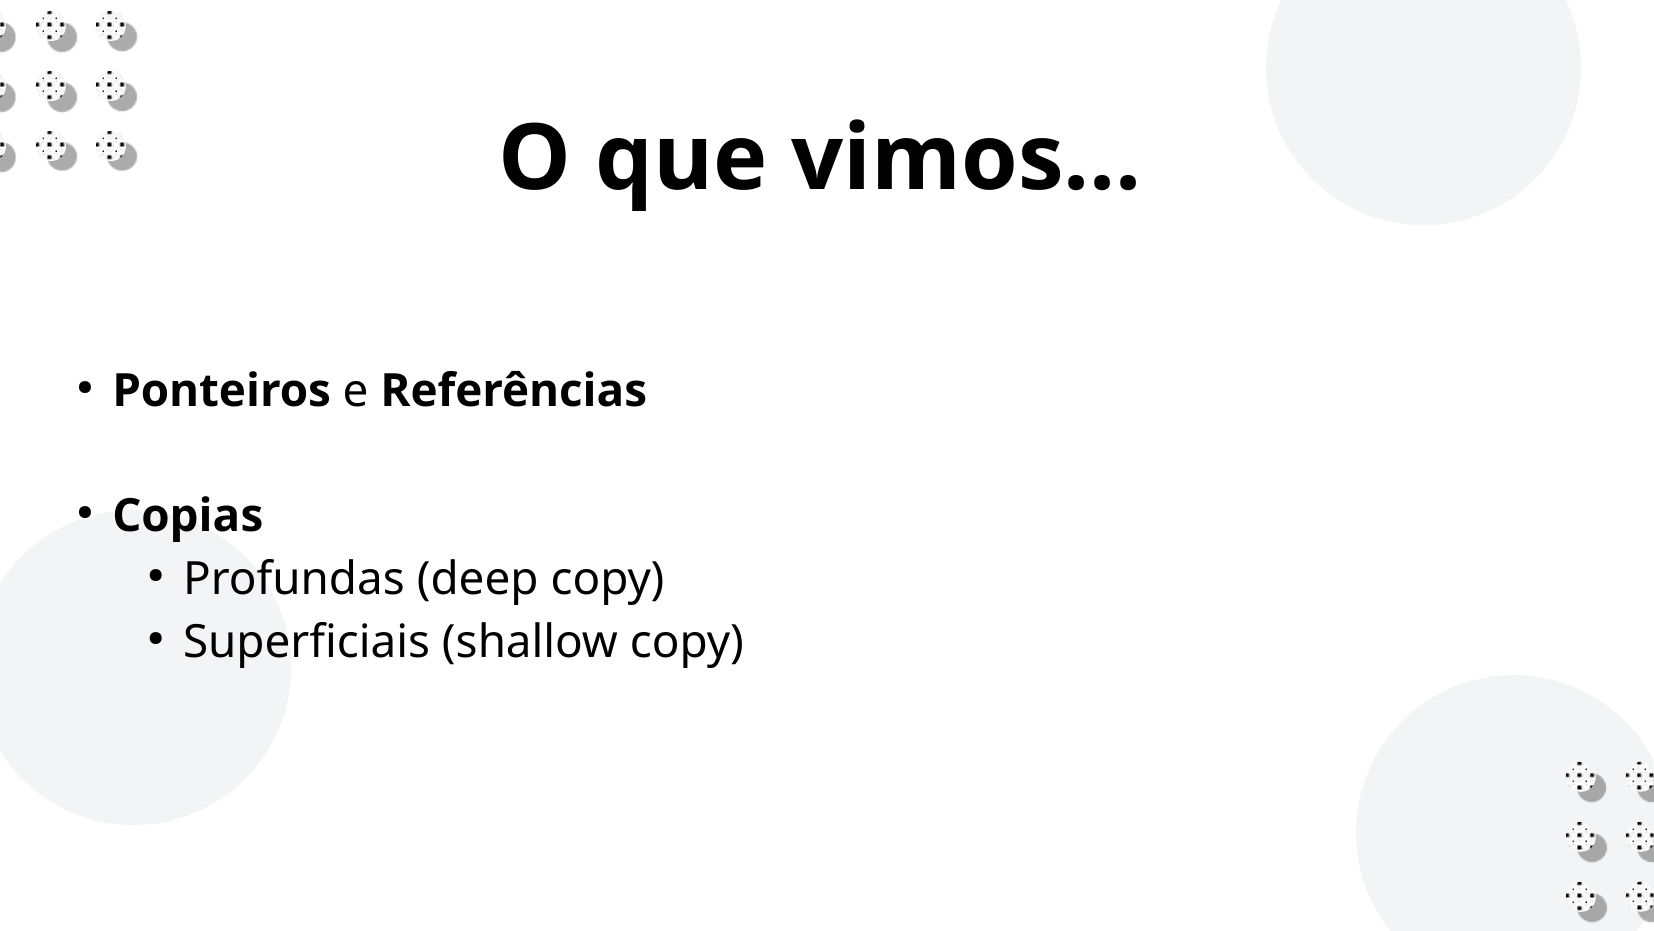

# O que vimos...
Ponteiros e Referências
Copias
Profundas (deep copy)
Superficiais (shallow copy)